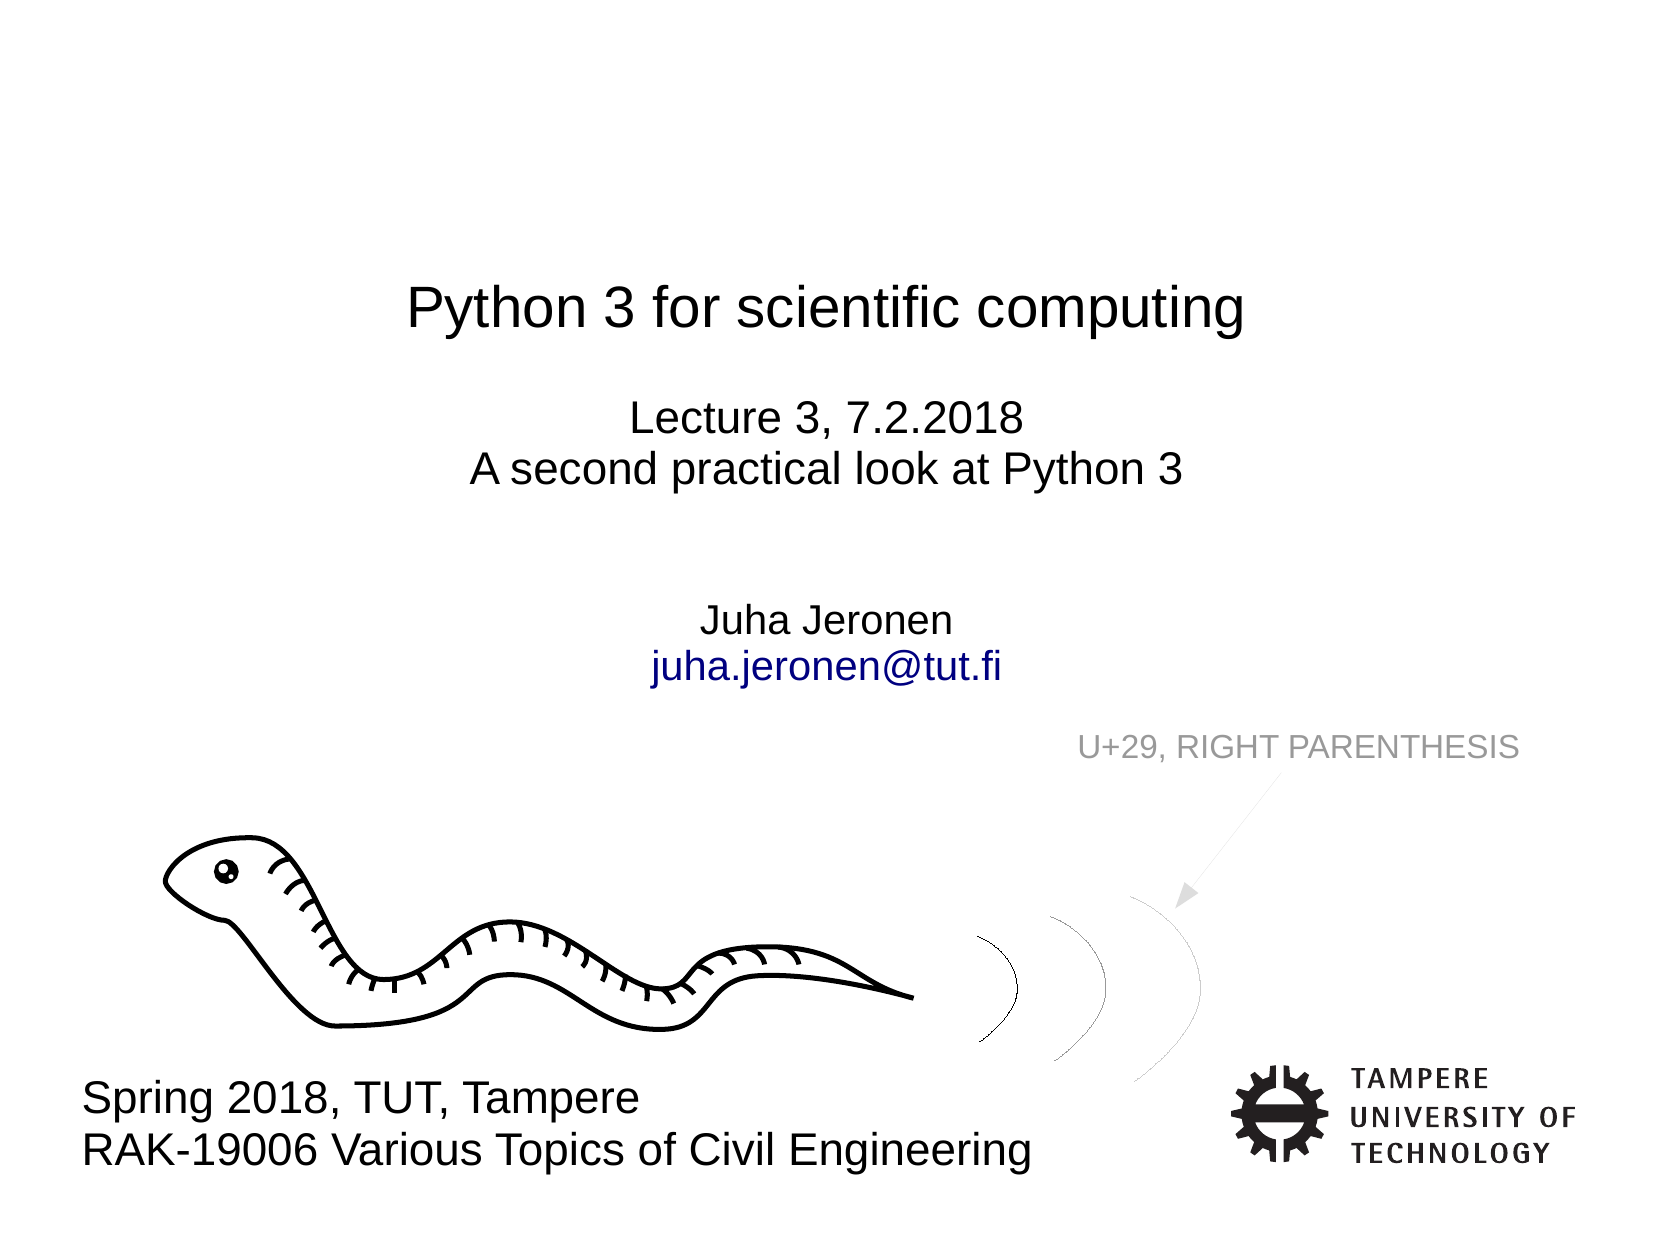

# Python 3 for scientific computing
Lecture 3, 7.2.2018
A second practical look at Python 3
Juha Jeronen
juha.jeronen@tut.fi
U+29, RIGHT PARENTHESIS
Spring 2018, TUT, Tampere
RAK-19006 Various Topics of Civil Engineering